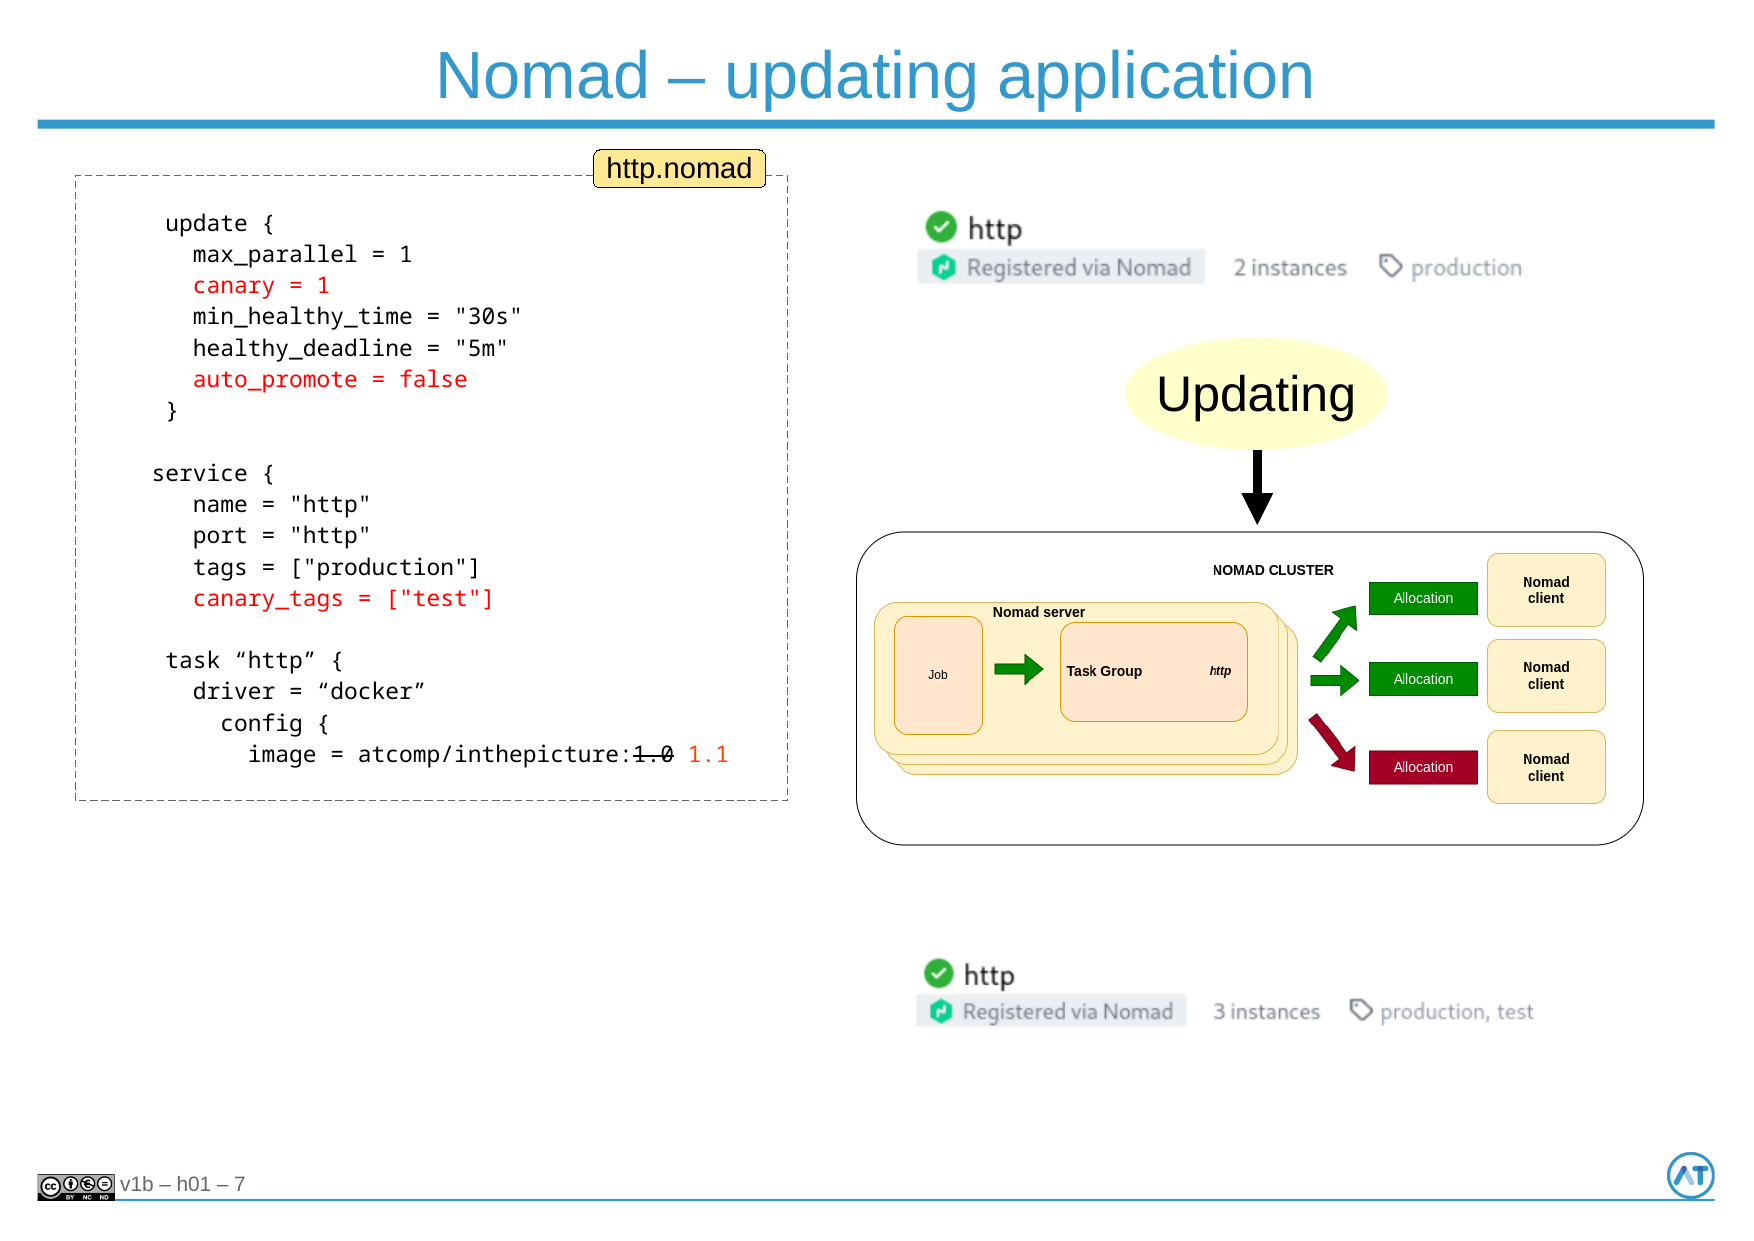

Nomad – updating application
http.nomad
 update {
 max_parallel = 1
 canary = 1
 min_healthy_time = "30s"
 healthy_deadline = "5m"
 auto_promote = false
 }
 service {
 name = "http"
 port = "http"
 tags = ["production"]
 canary_tags = ["test"]
 task “http” {
 driver = “docker”
 config {
 image = atcomp/inthepicture:1.0 1.1
Updating